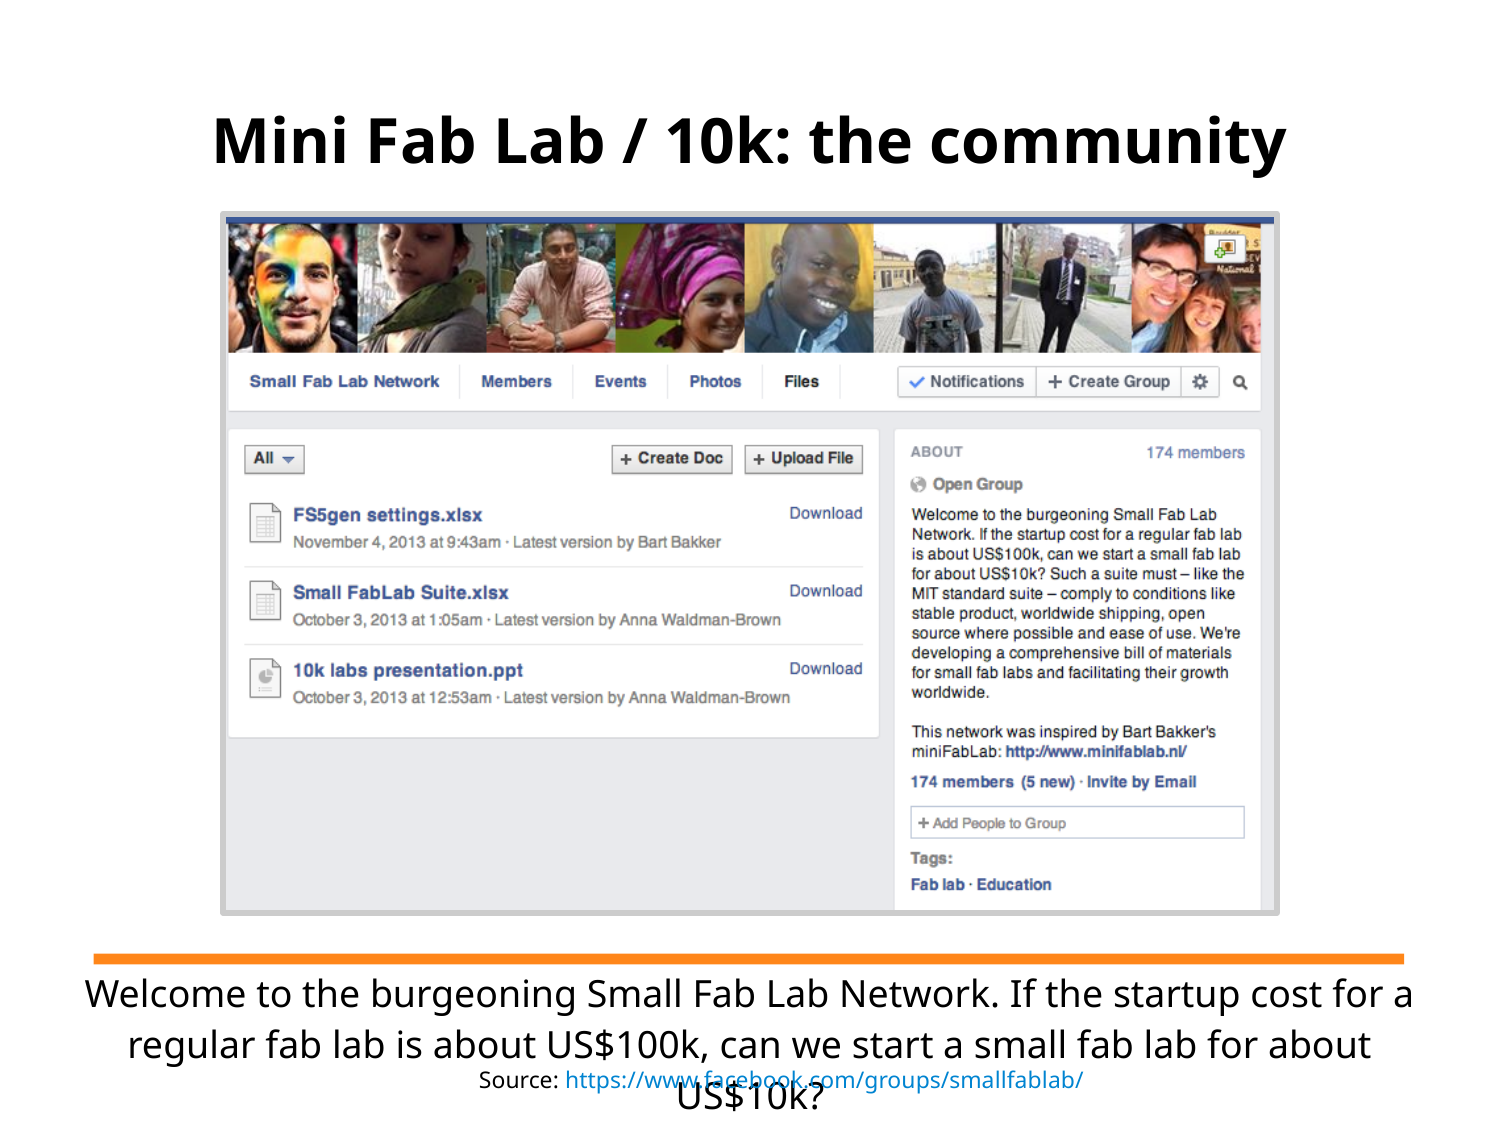

# Mini Fab Lab / 10k: the community
Welcome to the burgeoning Small Fab Lab Network. If the startup cost for a regular fab lab is about US$100k, can we start a small fab lab for about US$10k?
Source: https://www.facebook.com/groups/smallfablab/